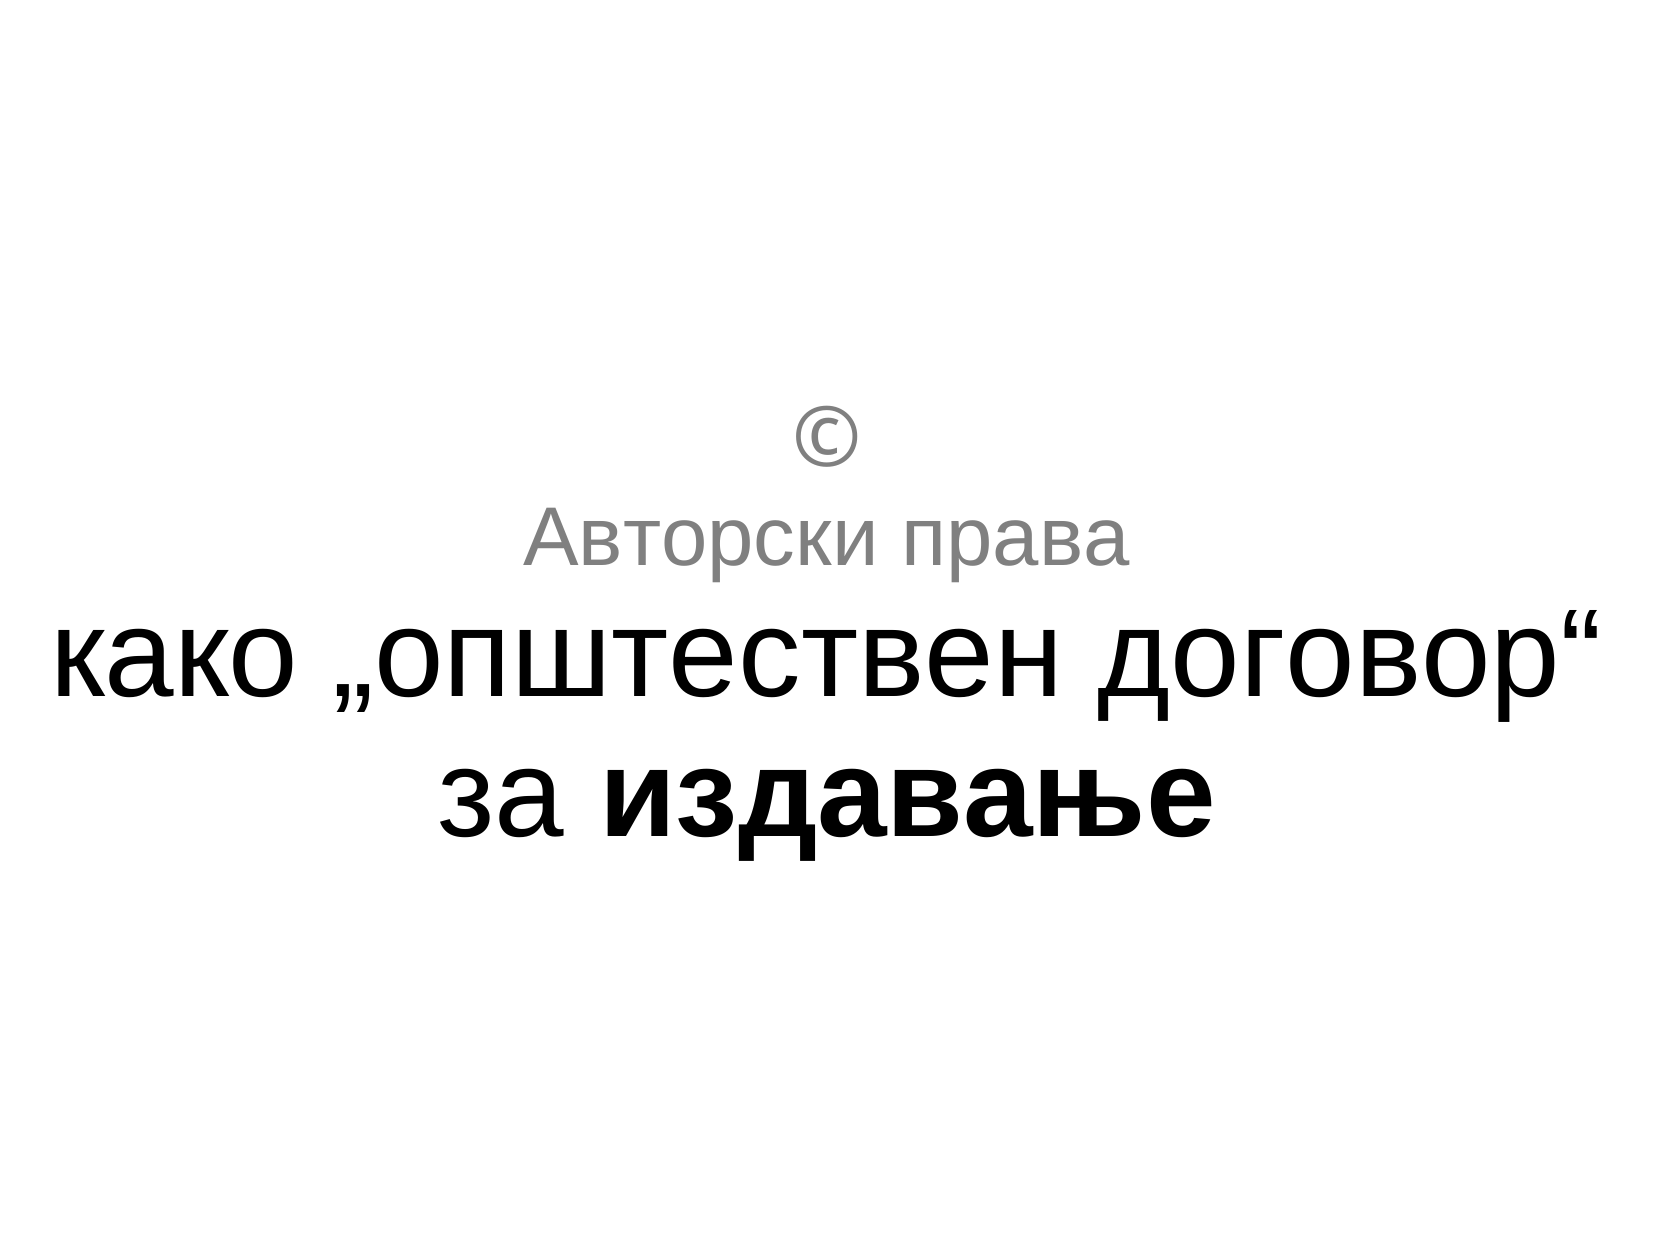

# ©
Авторски права
како „општествен договор“ за издавање